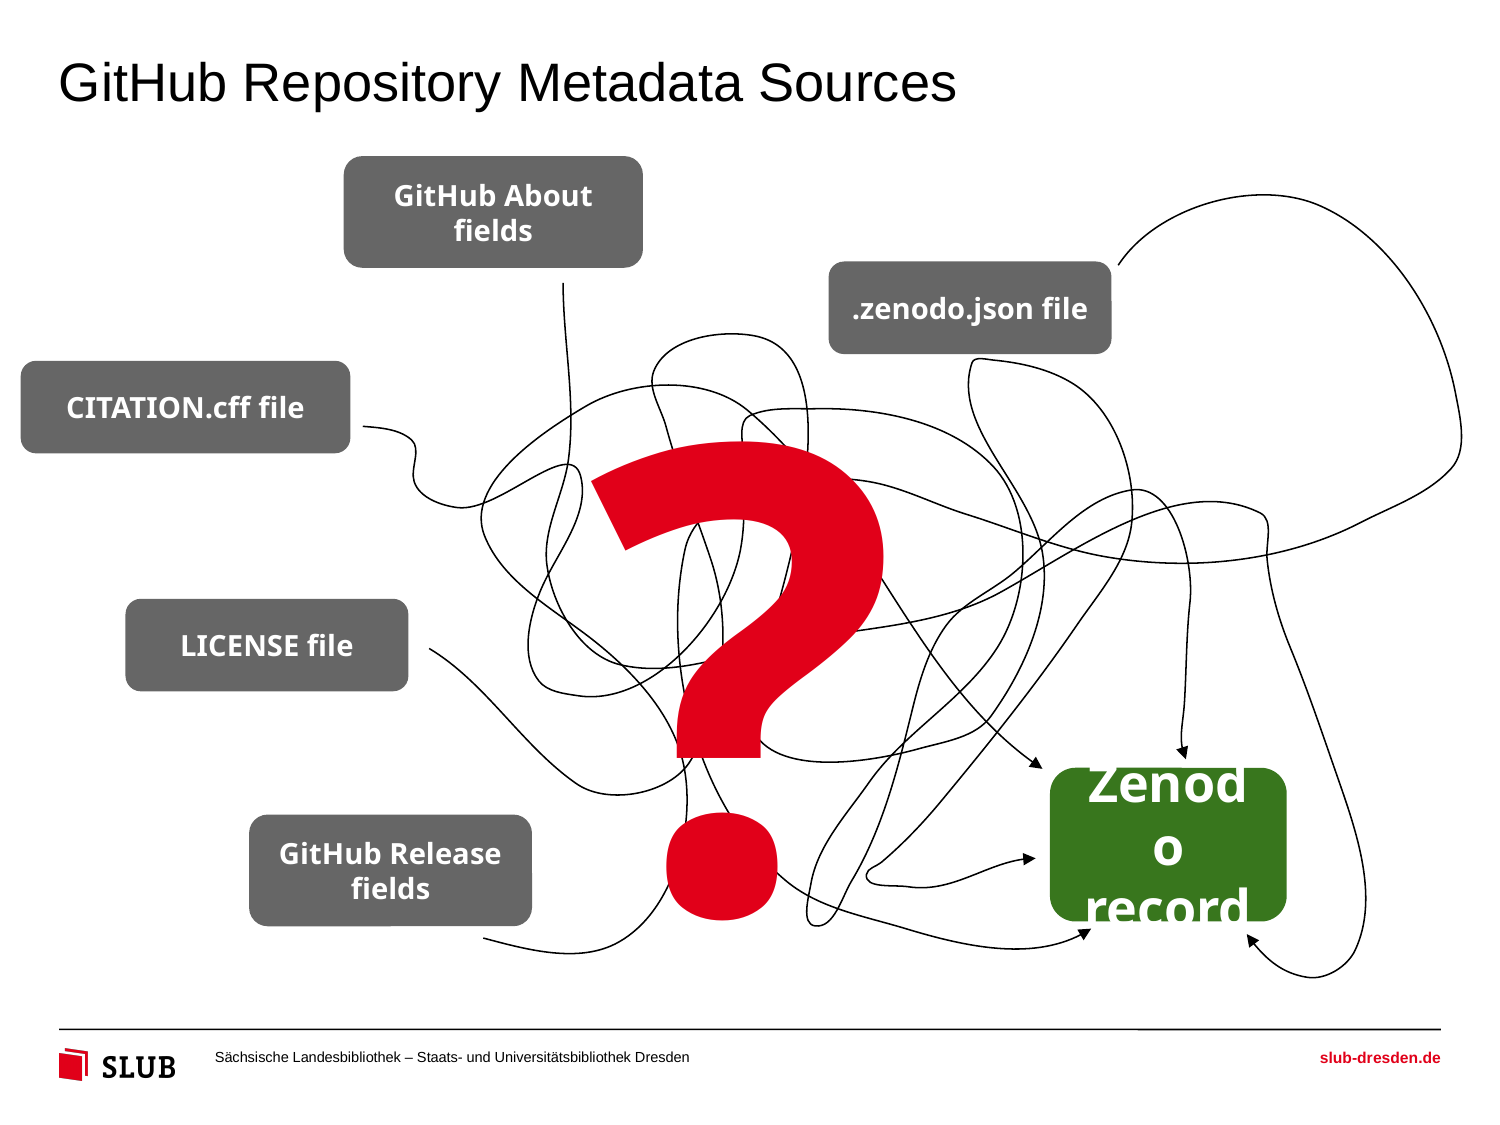

# GitHub Repository Metadata Sources
GitHub About fields
?
.zenodo.json file
CITATION.cff file
LICENSE file
Zenodo record
GitHub Release fields